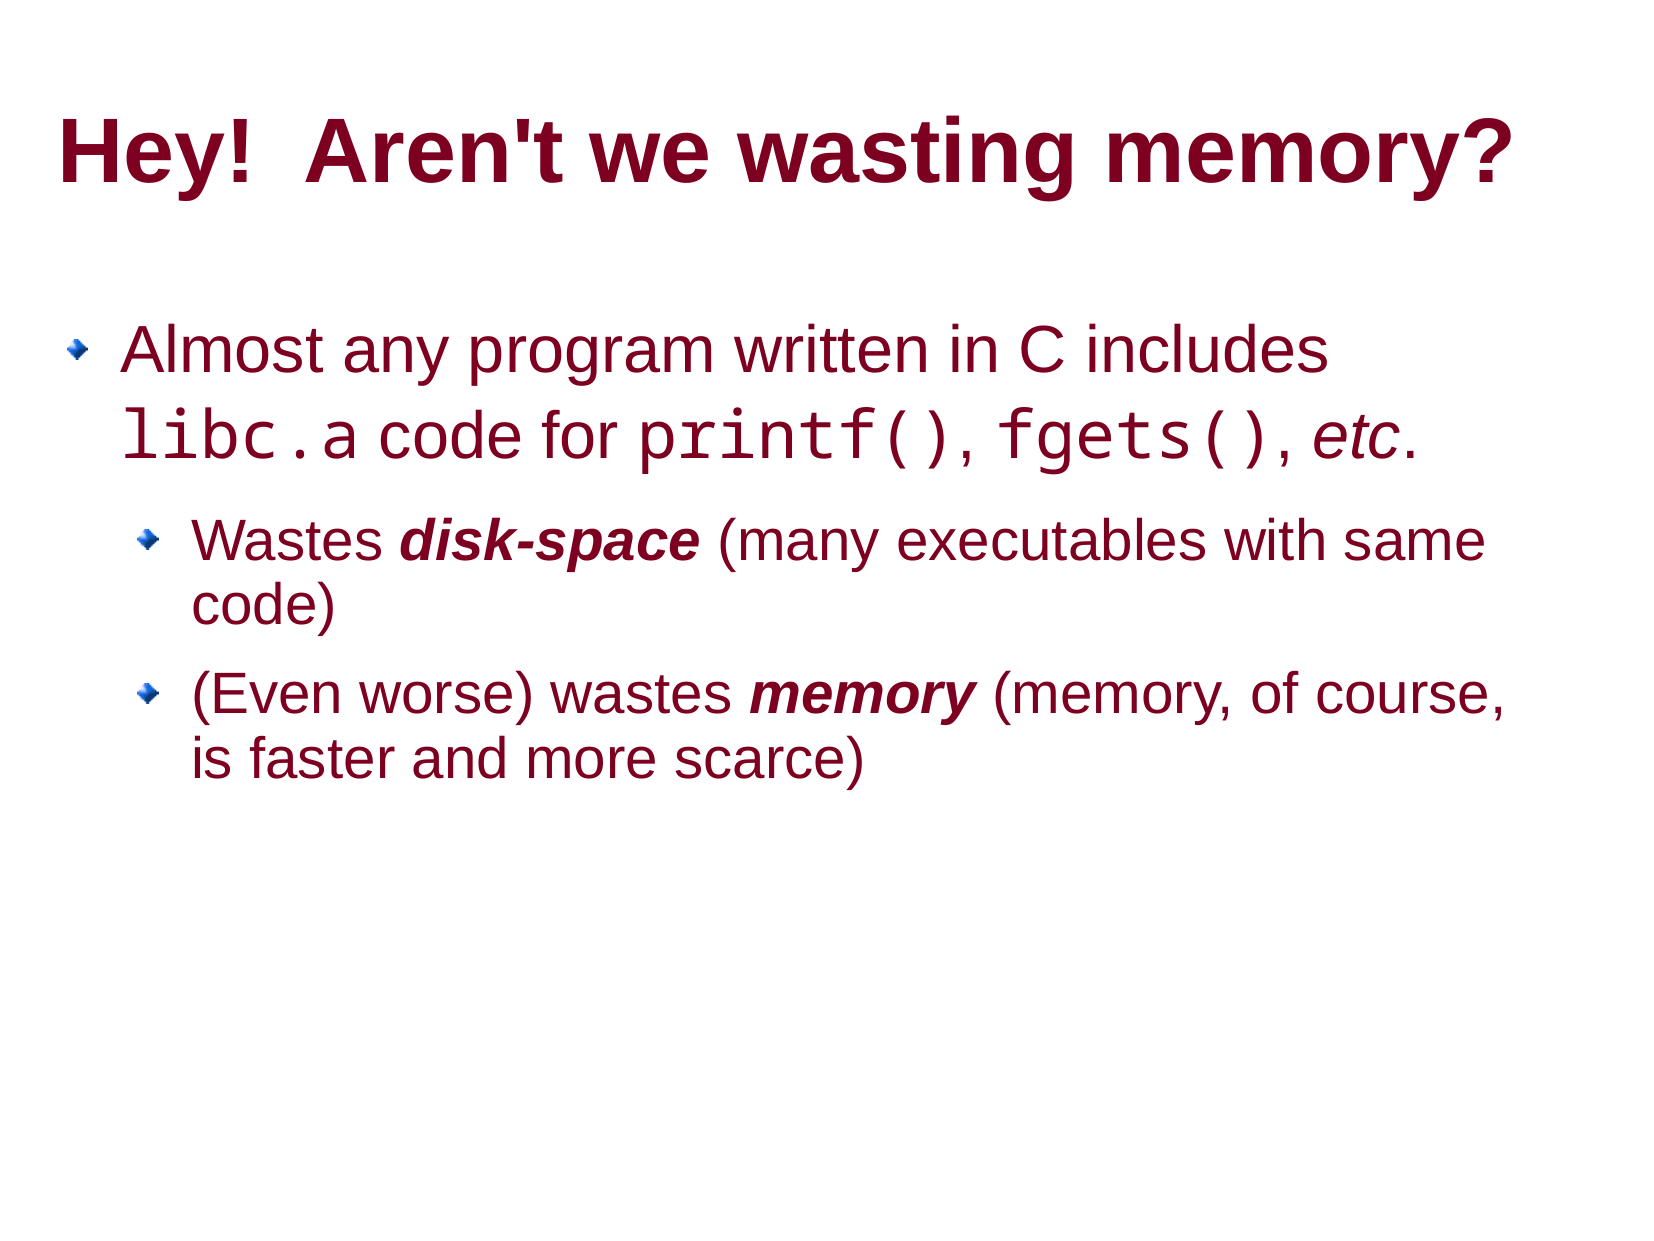

# Hey! Aren't we wasting memory?
Almost any program written in C includes libc.a code for printf(), fgets(), etc.
Wastes disk-space (many executables with same code)
(Even worse) wastes memory (memory, of course, is faster and more scarce)